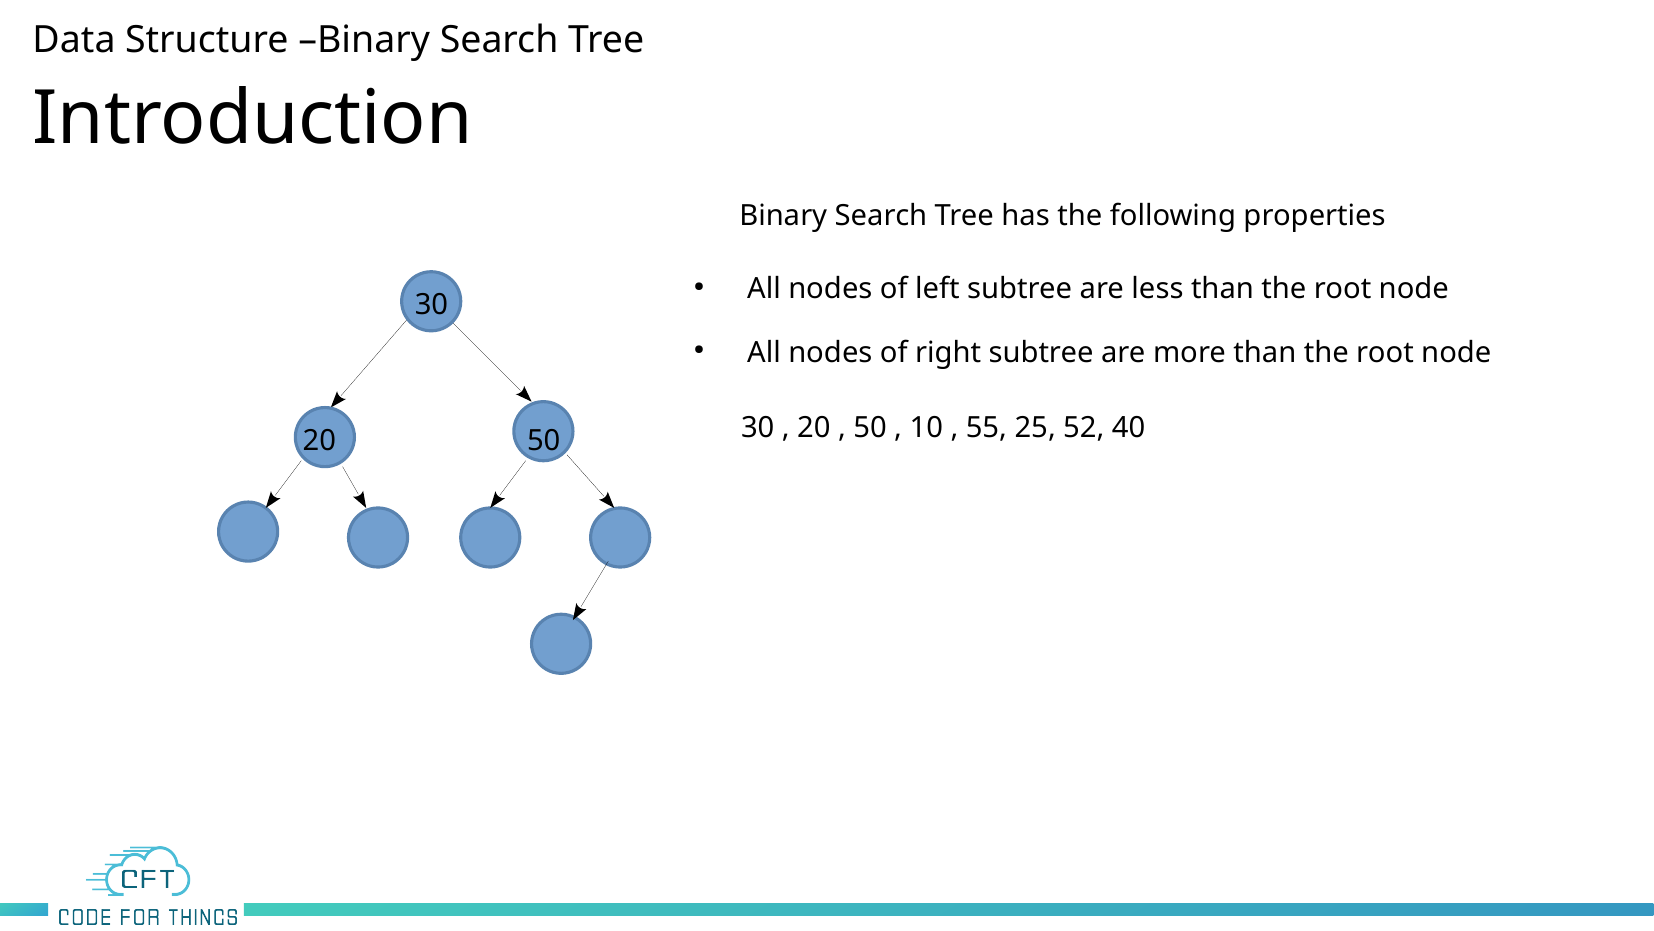

# Data Structure –Binary Search Tree Introduction
Binary Search Tree has the following properties
All nodes of left subtree are less than the root node
All nodes of right subtree are more than the root node
30
30 , 20 , 50 , 10 , 55, 25, 52, 40
20
50